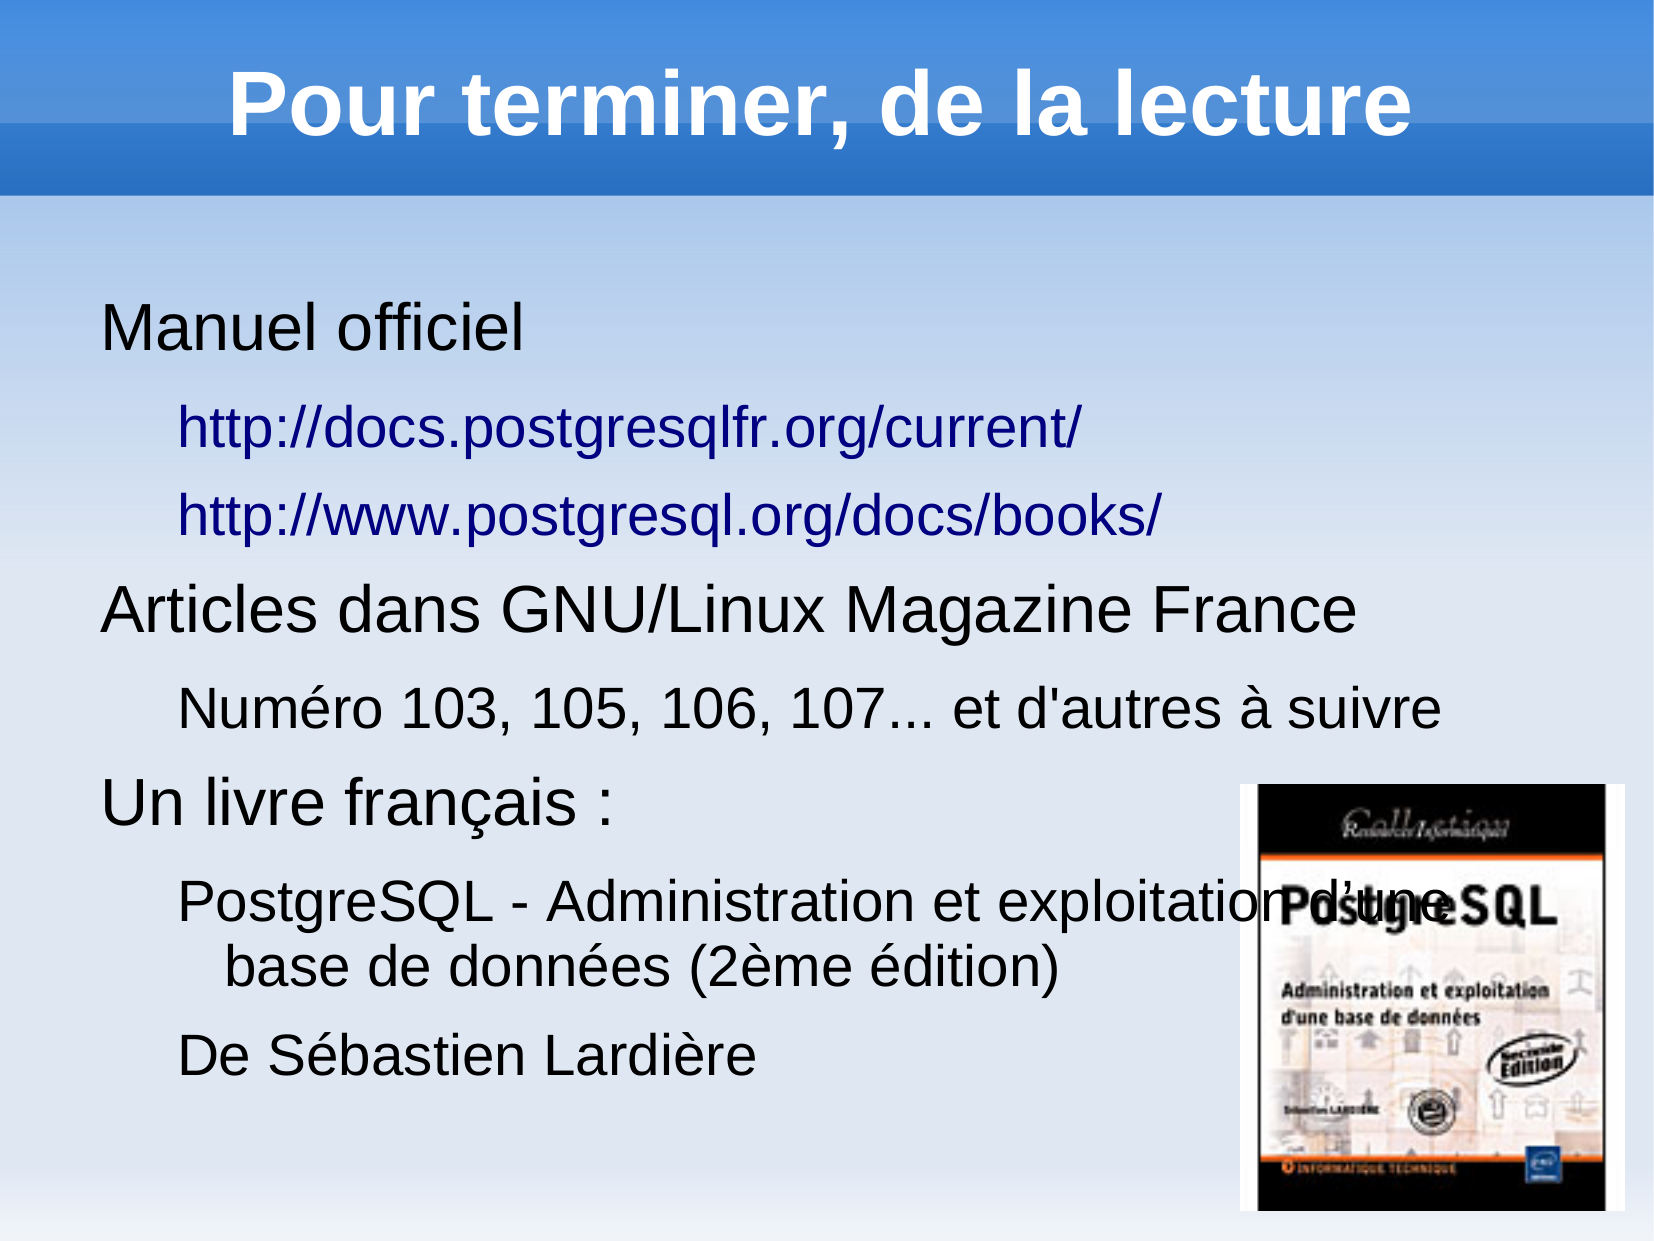

# Pour terminer, de la lecture
Manuel officiel
http://docs.postgresqlfr.org/current/
http://www.postgresql.org/docs/books/
Articles dans GNU/Linux Magazine France
Numéro 103, 105, 106, 107... et d'autres à suivre
Un livre français :
PostgreSQL - Administration et exploitation d’une base de données (2ème édition)
De Sébastien Lardière
49